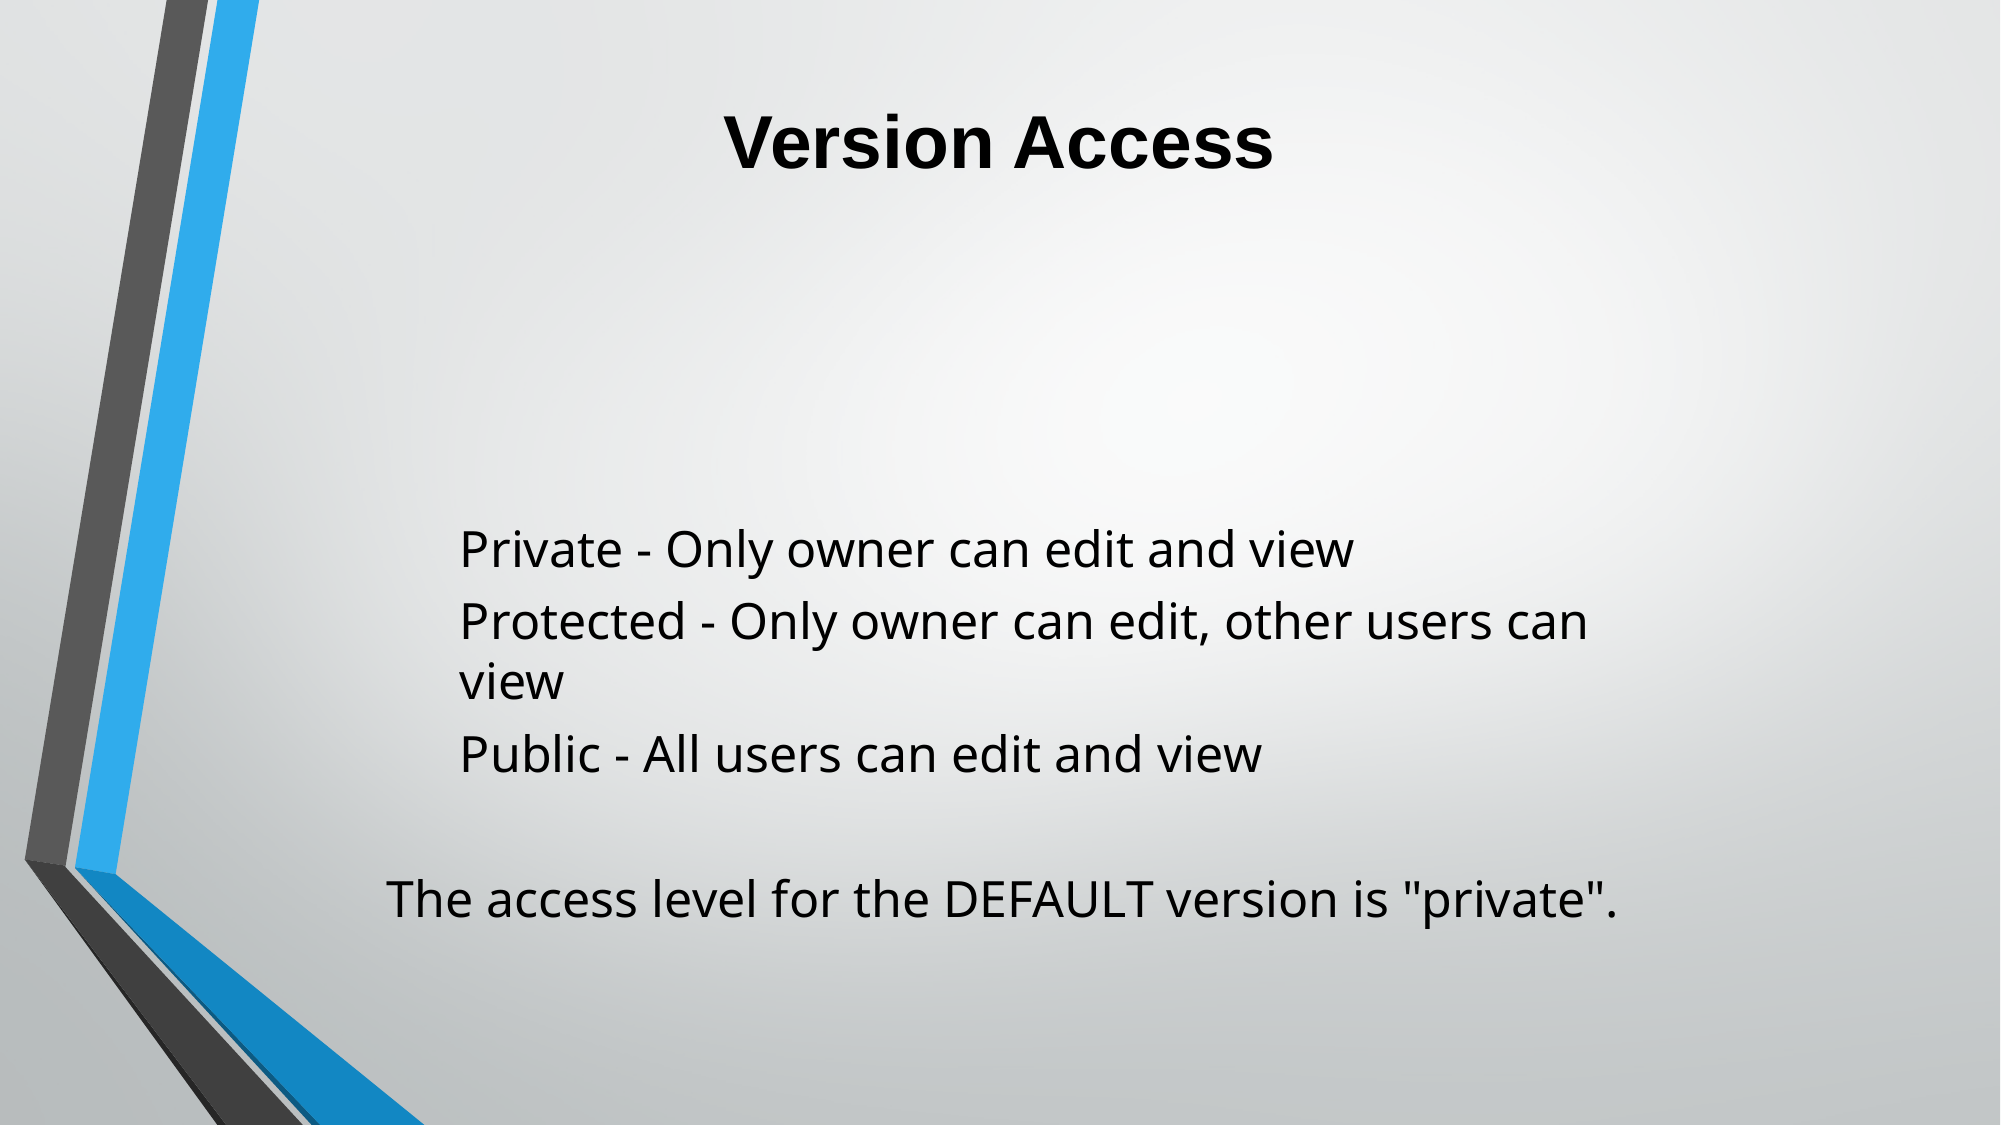

# Version Access
Private - Only owner can edit and view
Protected - Only owner can edit, other users can view
Public - All users can edit and view
The access level for the DEFAULT version is "private".